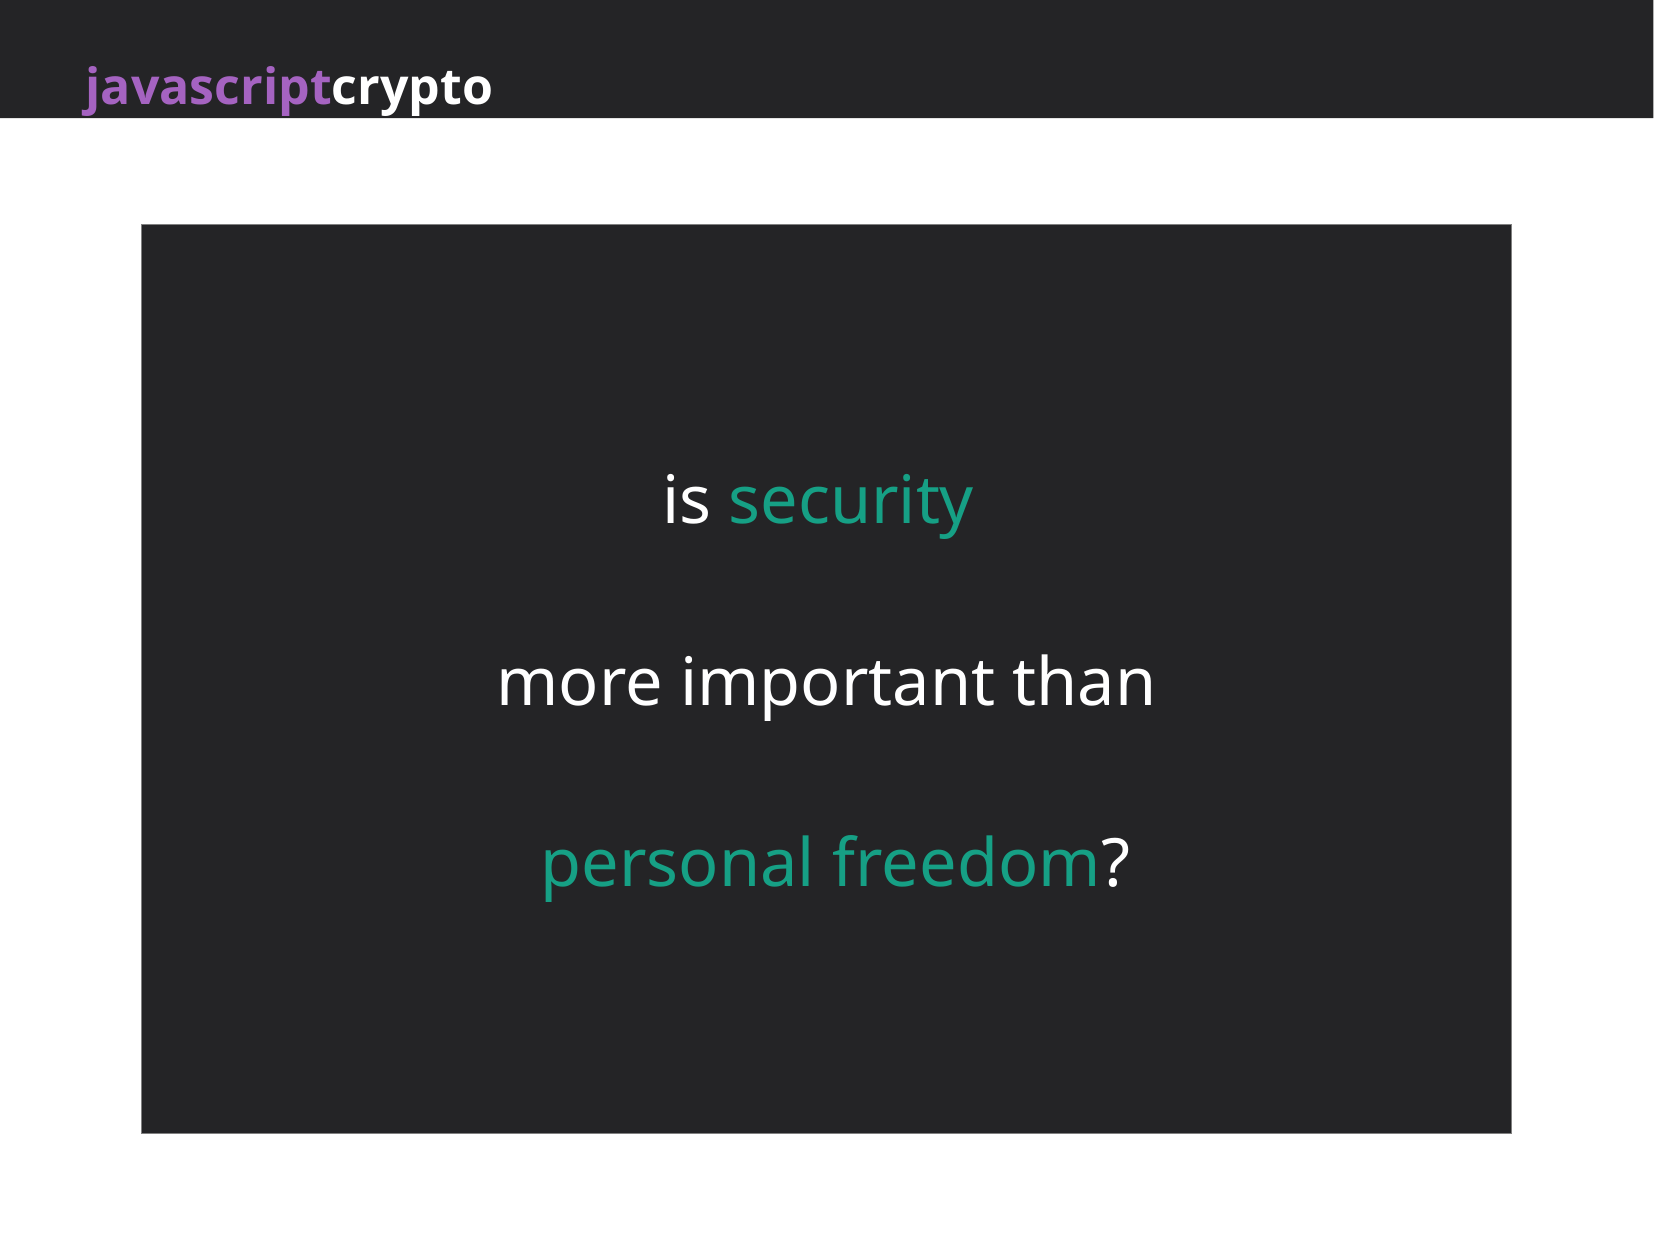

javascriptcrypto
is security
more important than
 personal freedom?
encrypt shit